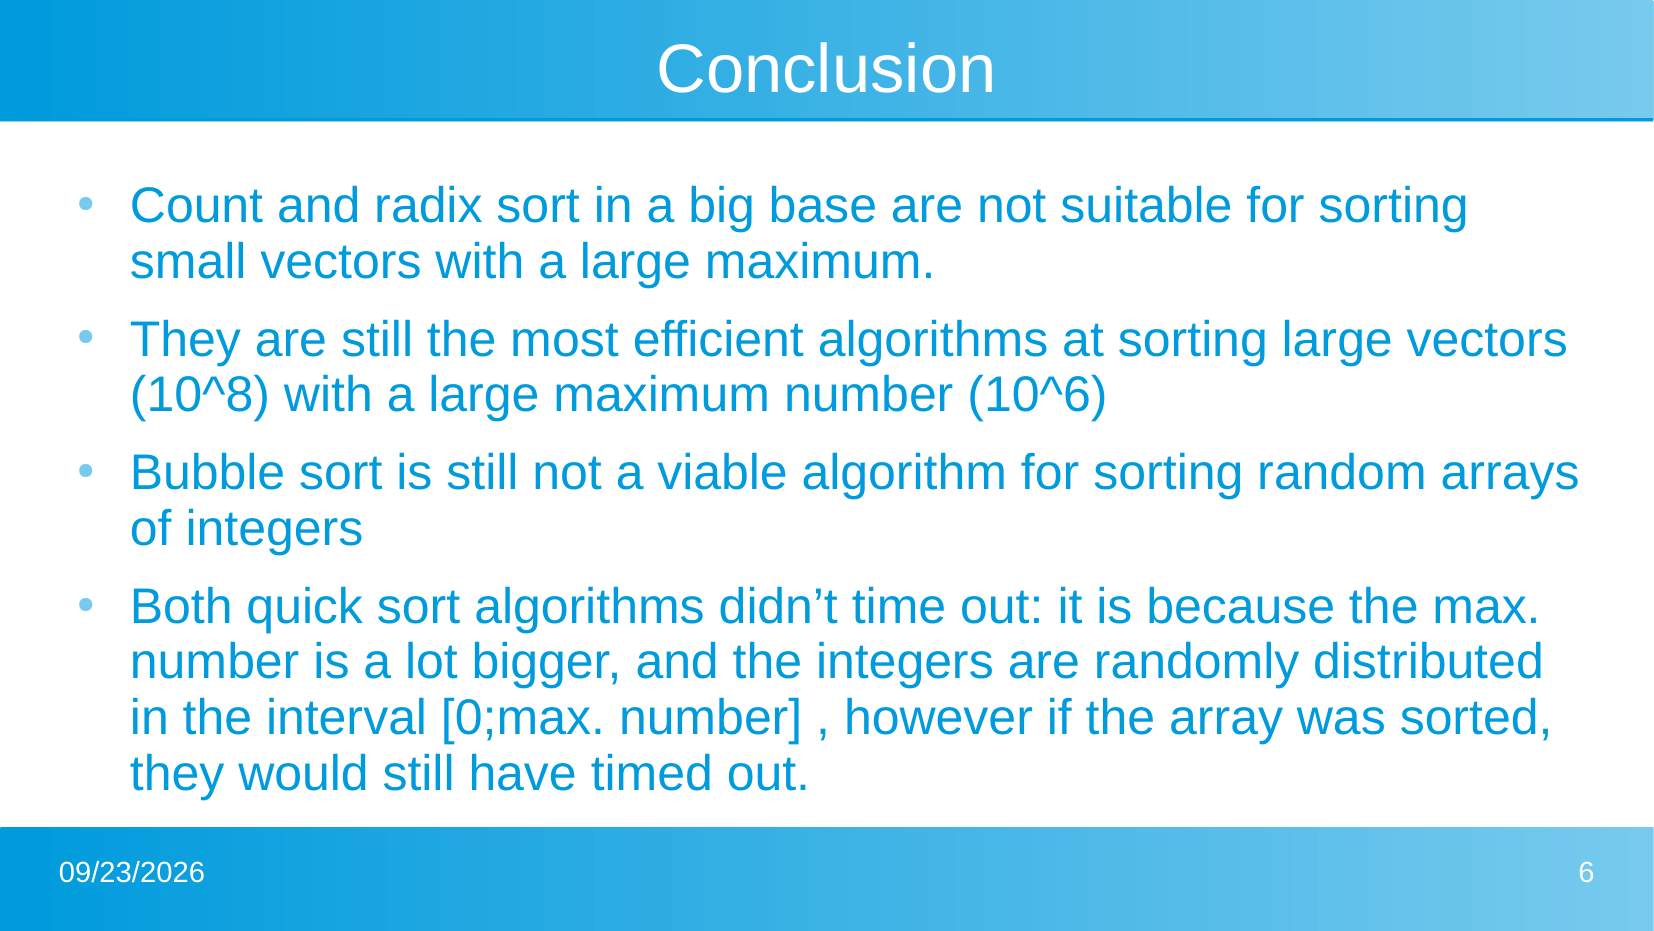

# Conclusion
Count and radix sort in a big base are not suitable for sorting small vectors with a large maximum.
They are still the most efficient algorithms at sorting large vectors (10^8) with a large maximum number (10^6)
Bubble sort is still not a viable algorithm for sorting random arrays of integers
Both quick sort algorithms didn’t time out: it is because the max. number is a lot bigger, and the integers are randomly distributed in the interval [0;max. number] , however if the array was sorted, they would still have timed out.
6